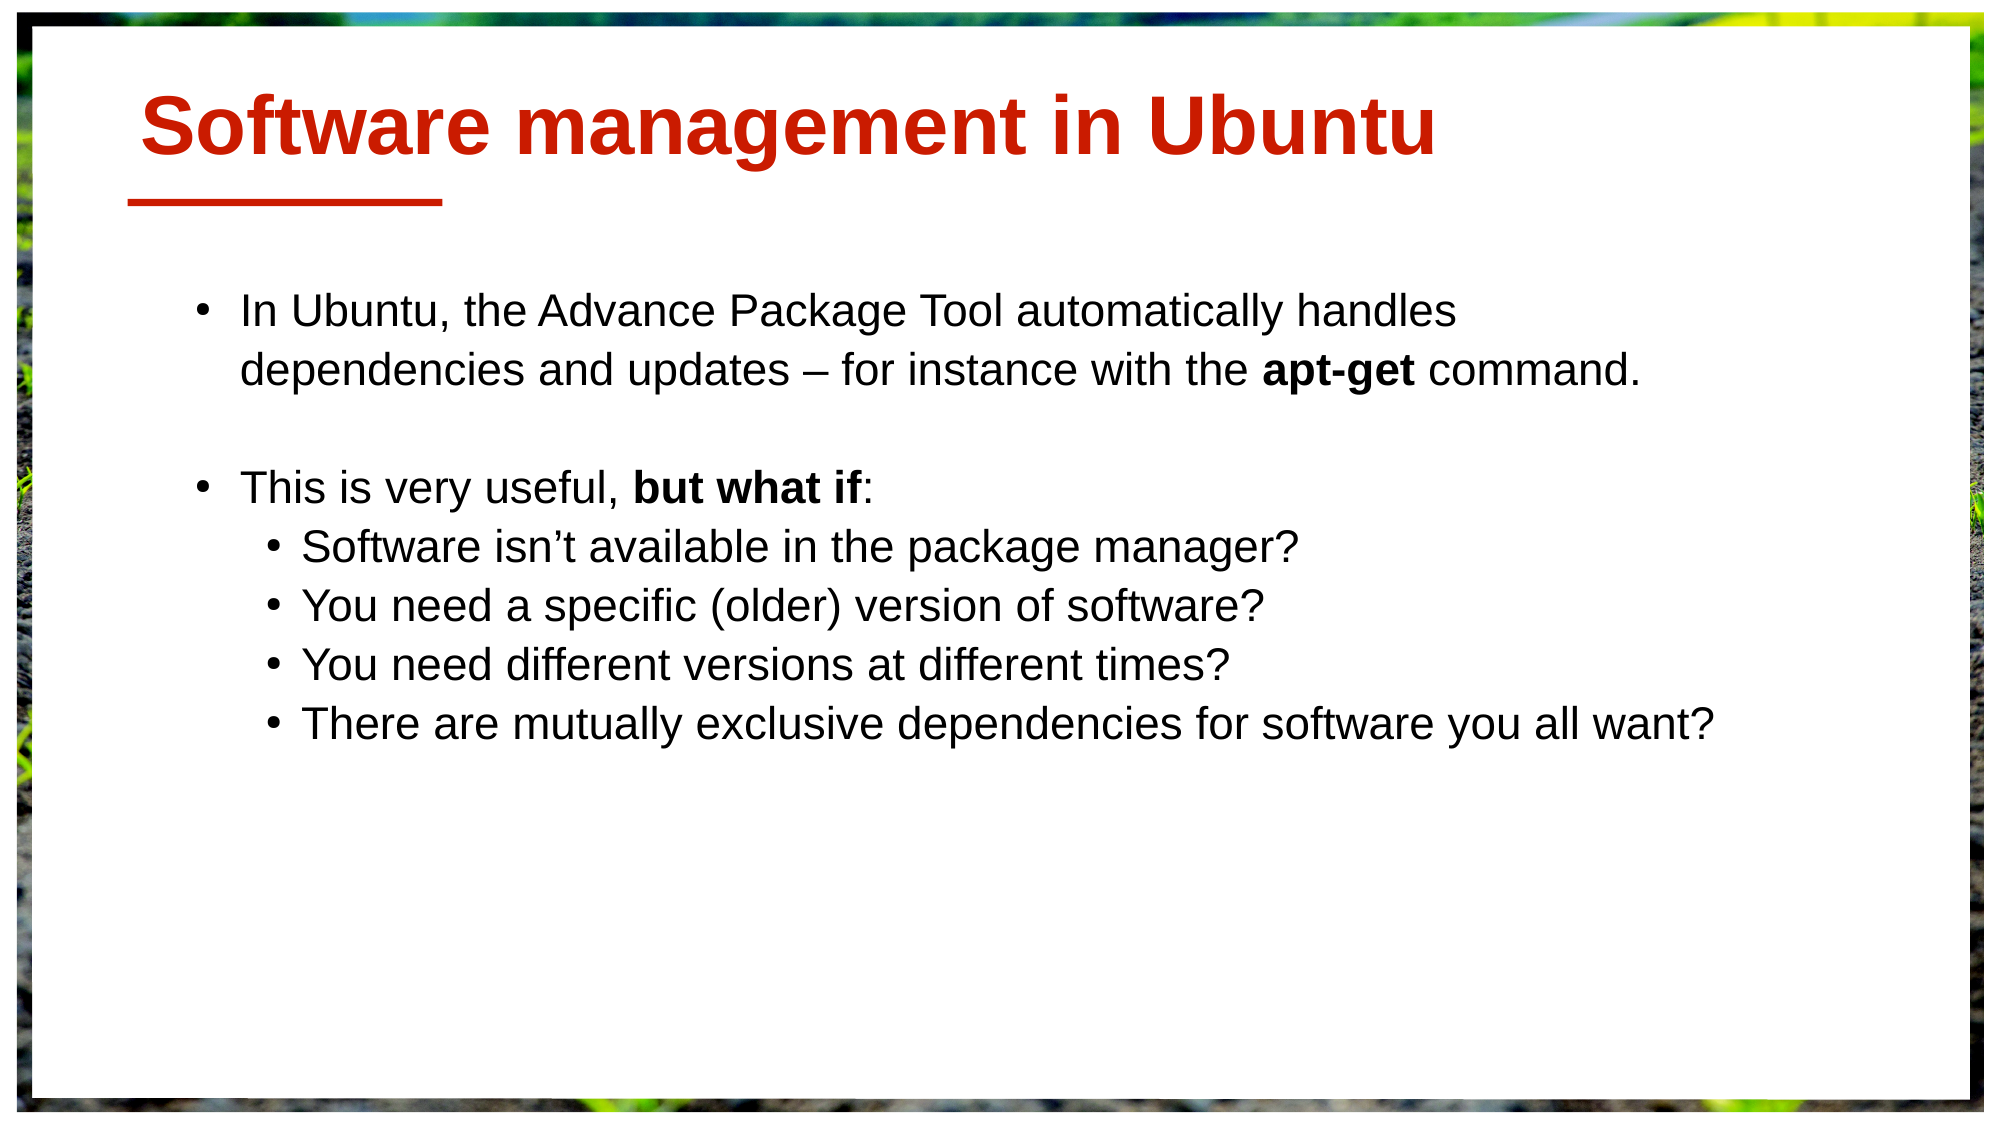

Software management in Ubuntu
In Ubuntu, the Advance Package Tool automatically handles
dependencies and updates – for instance with the apt-get command.
This is very useful, but what if:
Software isn’t available in the package manager?
You need a specific (older) version of software?
You need different versions at different times?
There are mutually exclusive dependencies for software you all want?